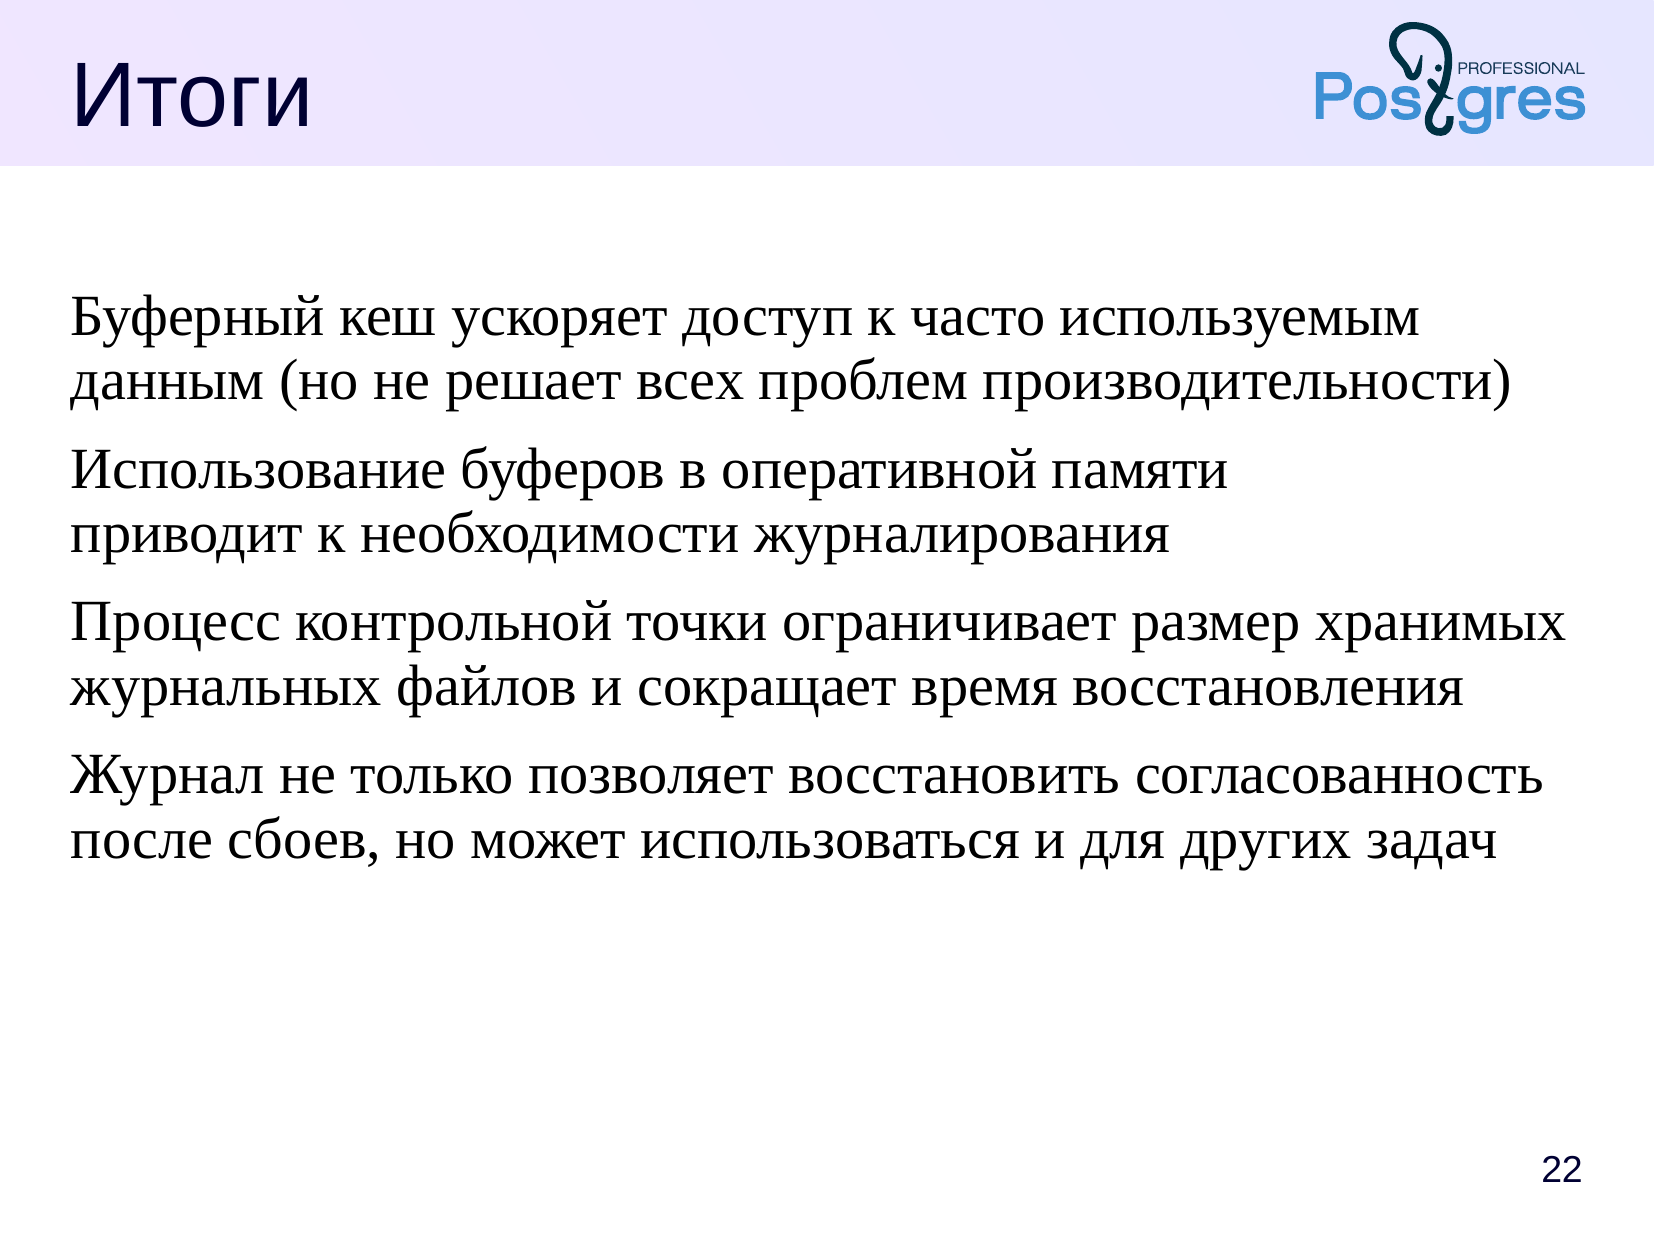

# Итоги
Буферный кеш ускоряет доступ к часто используемым данным (но не решает всех проблем производительности)
Использование буферов в оперативной памяти
приводит к необходимости журналирования
Процесс контрольной точки ограничивает размер хранимых журнальных файлов и сокращает время восстановления
Журнал не только позволяет восстановить согласованность после сбоев, но может использоваться и для других задач